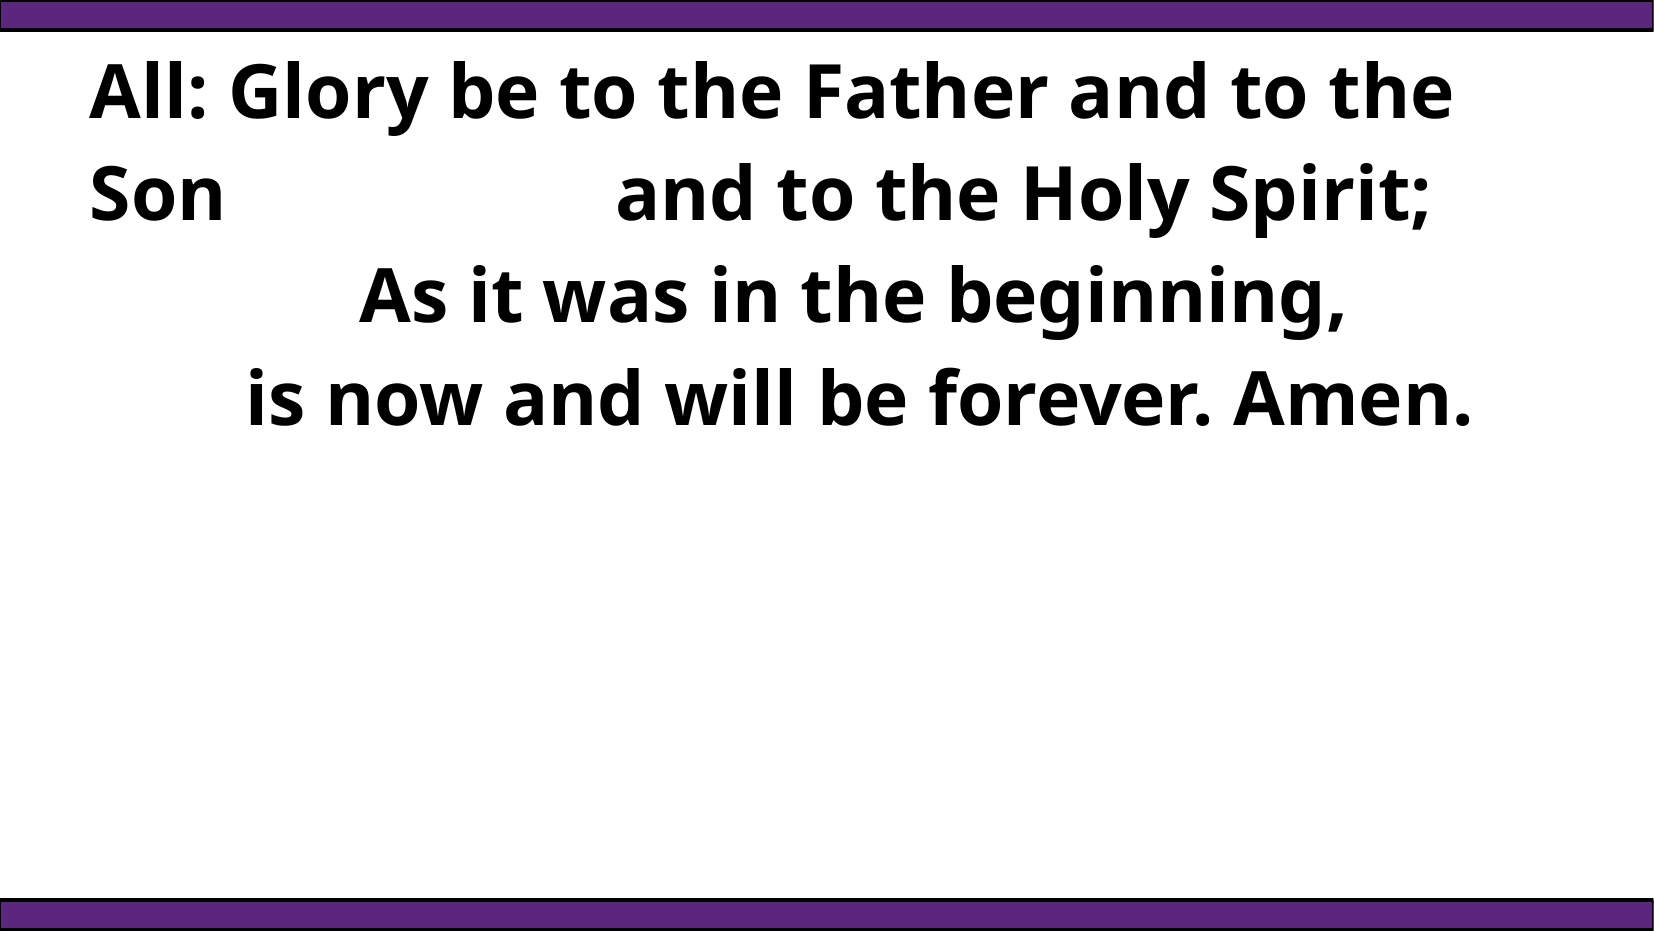

All: Glory be to the Father and to the Son and to the Holy Spirit;
	 As it was in the beginning,
 is now and will be forever. Amen.